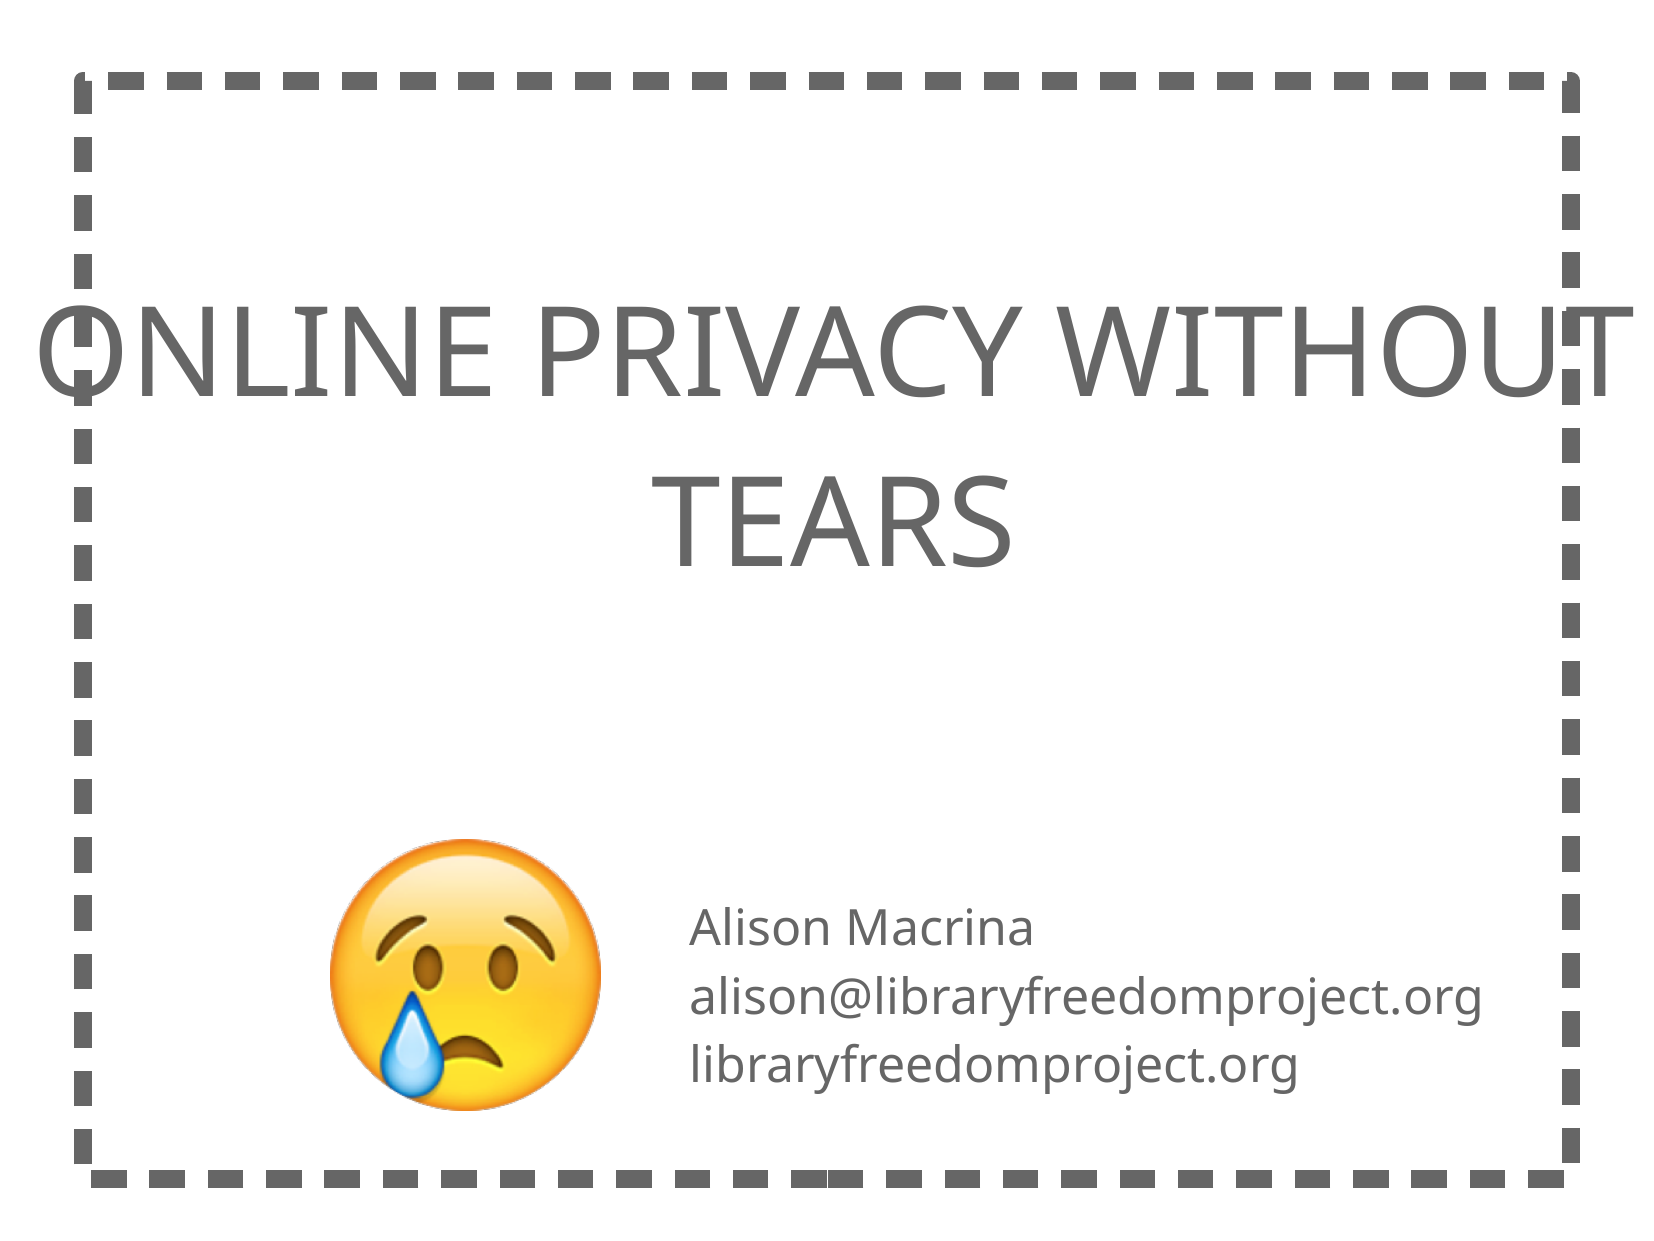

#
ONLINE PRIVACY WITHOUT TEARS
Alison Macrina
alison@libraryfreedomproject.org
libraryfreedomproject.org